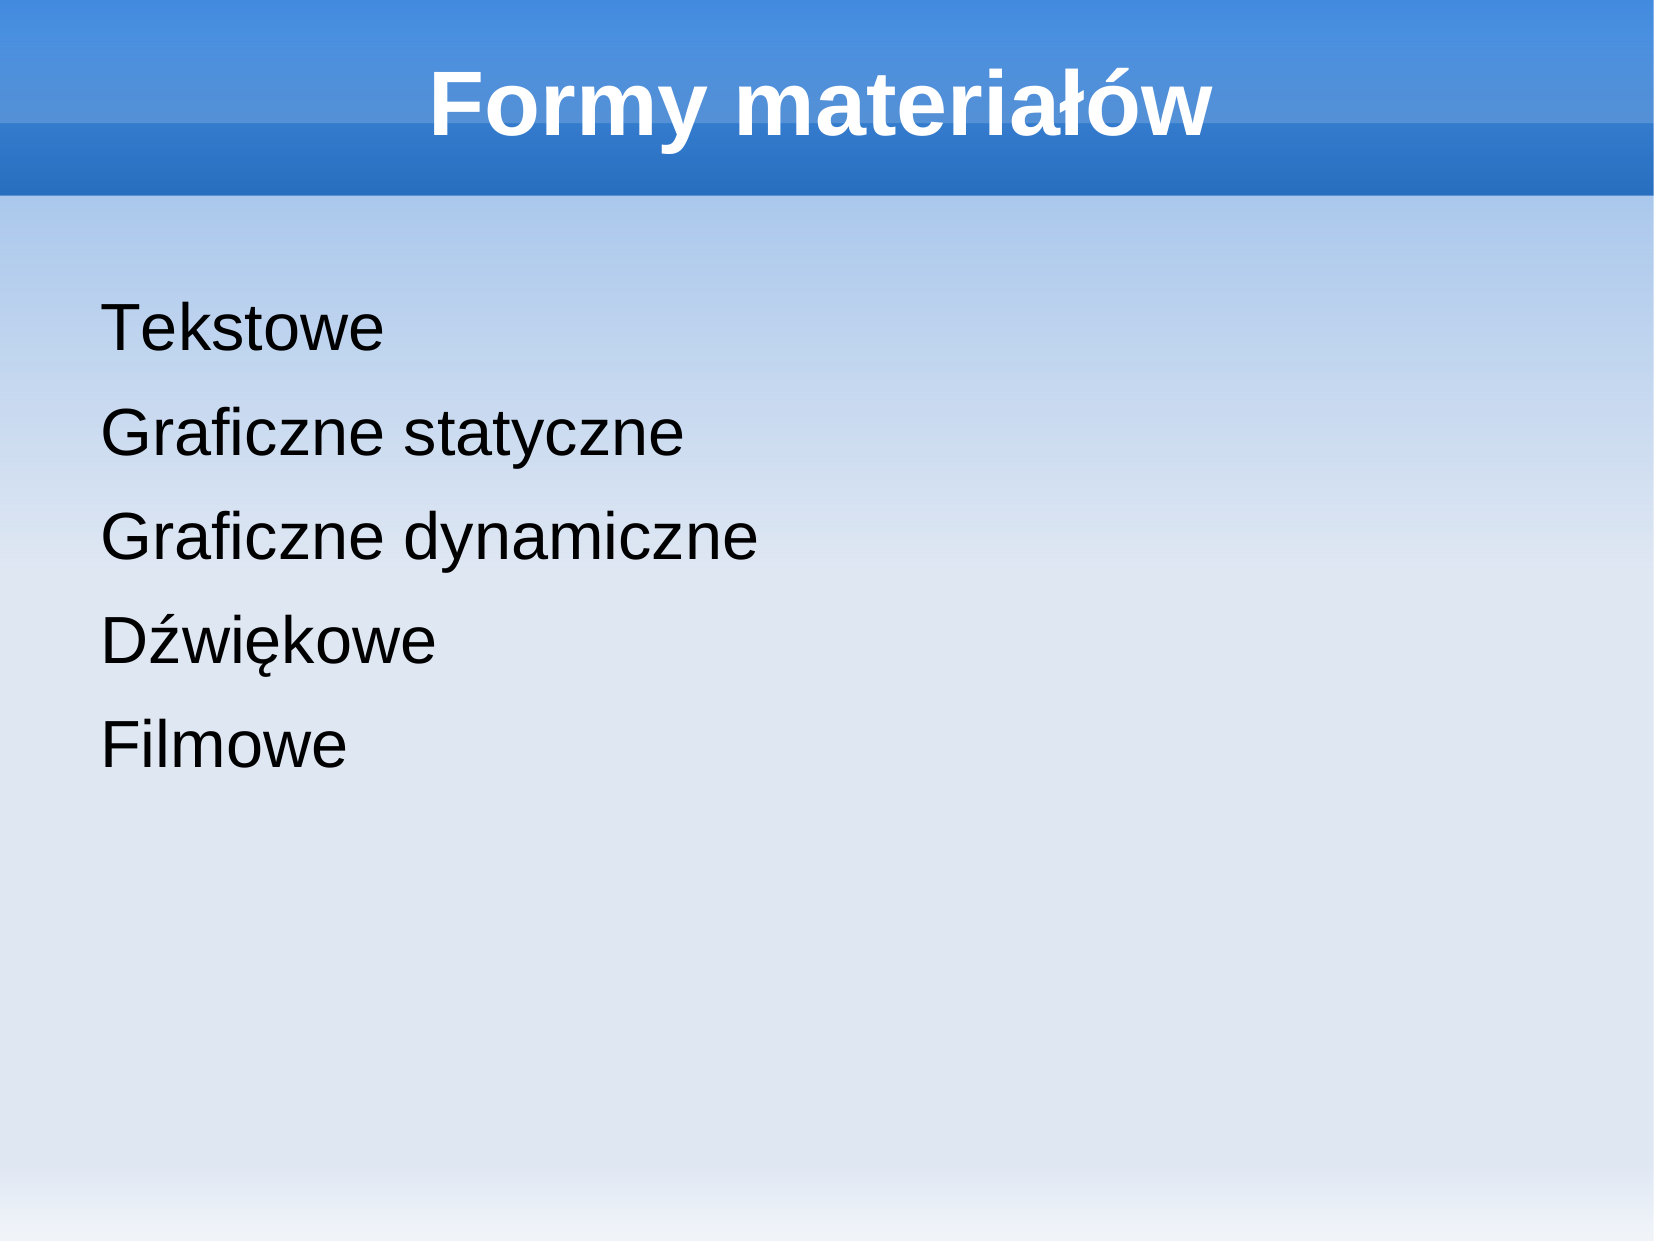

# Formy materiałów
Tekstowe
Graficzne statyczne
Graficzne dynamiczne
Dźwiękowe
Filmowe